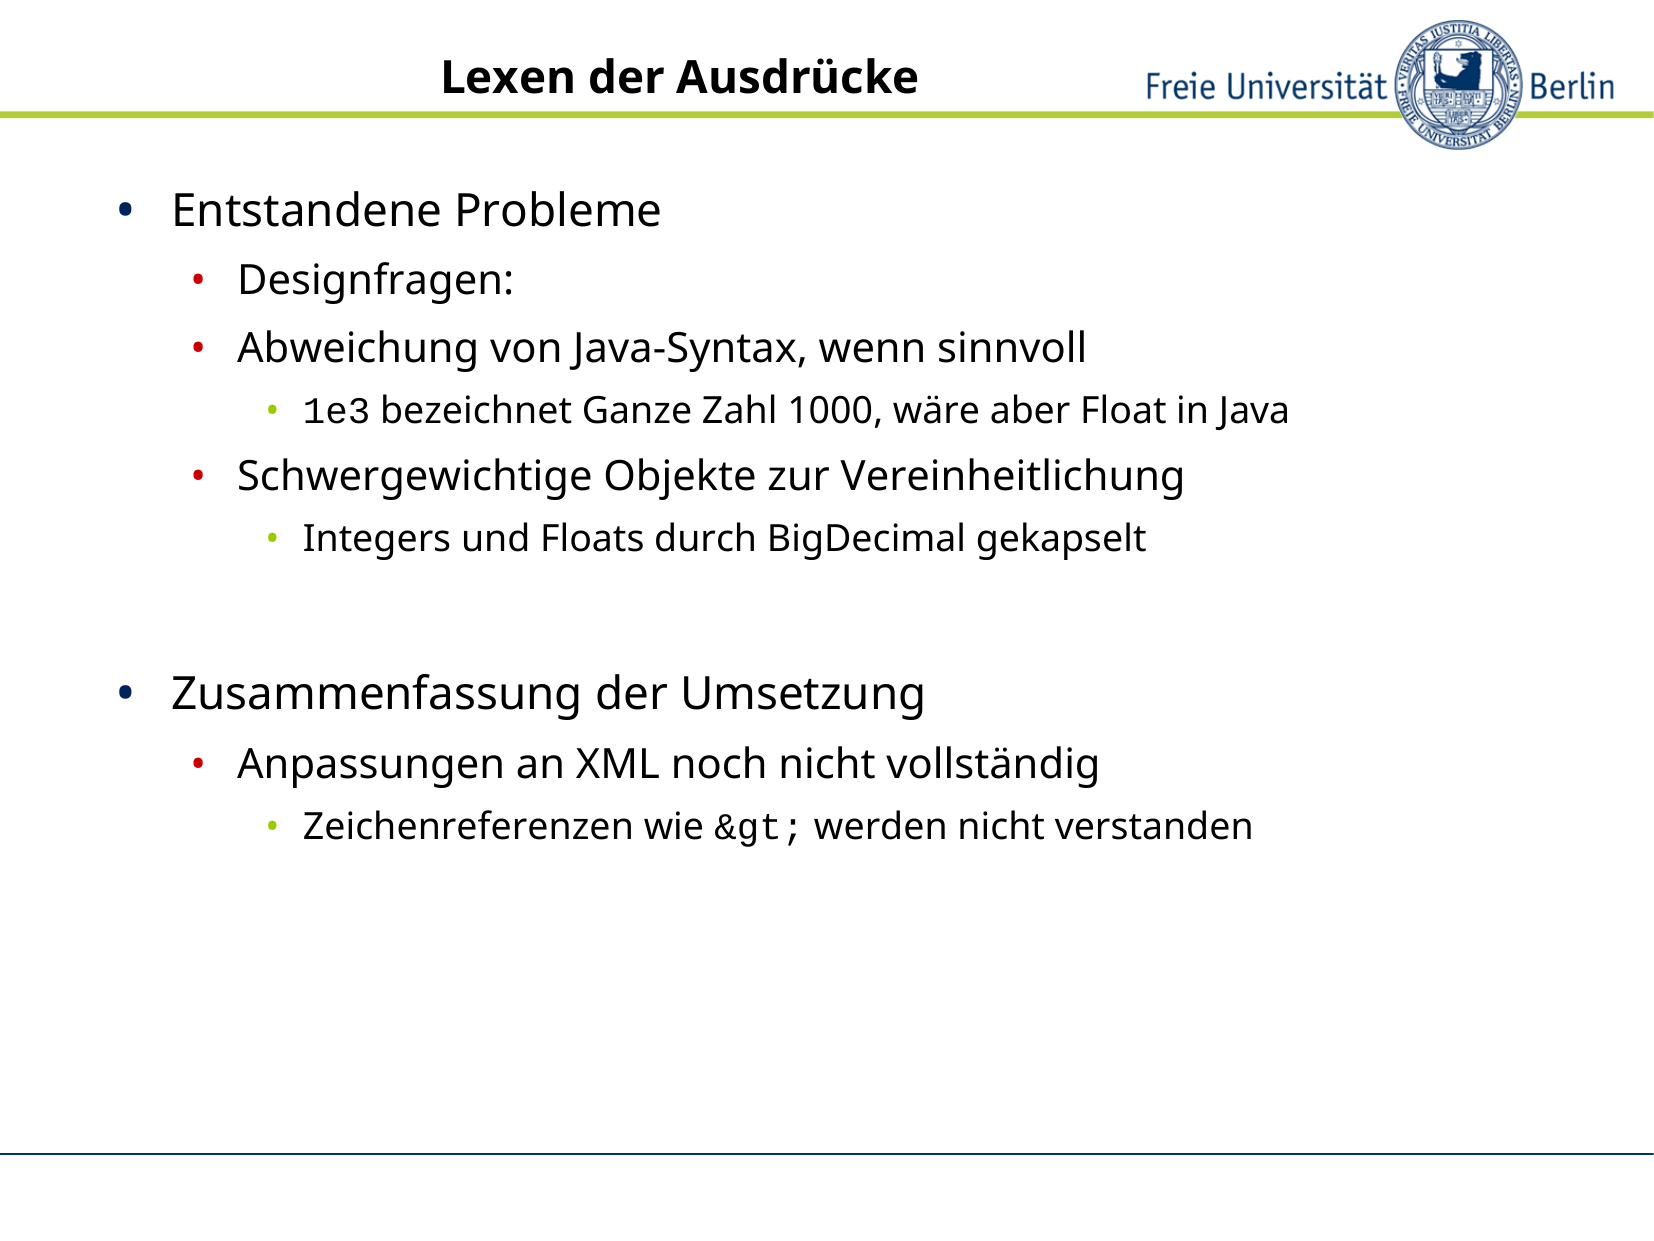

# Lexen der Ausdrücke
Entstandene Probleme
Designfragen:
Abweichung von Java-Syntax, wenn sinnvoll
1e3 bezeichnet Ganze Zahl 1000, wäre aber Float in Java
Schwergewichtige Objekte zur Vereinheitlichung
Integers und Floats durch BigDecimal gekapselt
Zusammenfassung der Umsetzung
Anpassungen an XML noch nicht vollständig
Zeichenreferenzen wie &gt; werden nicht verstanden